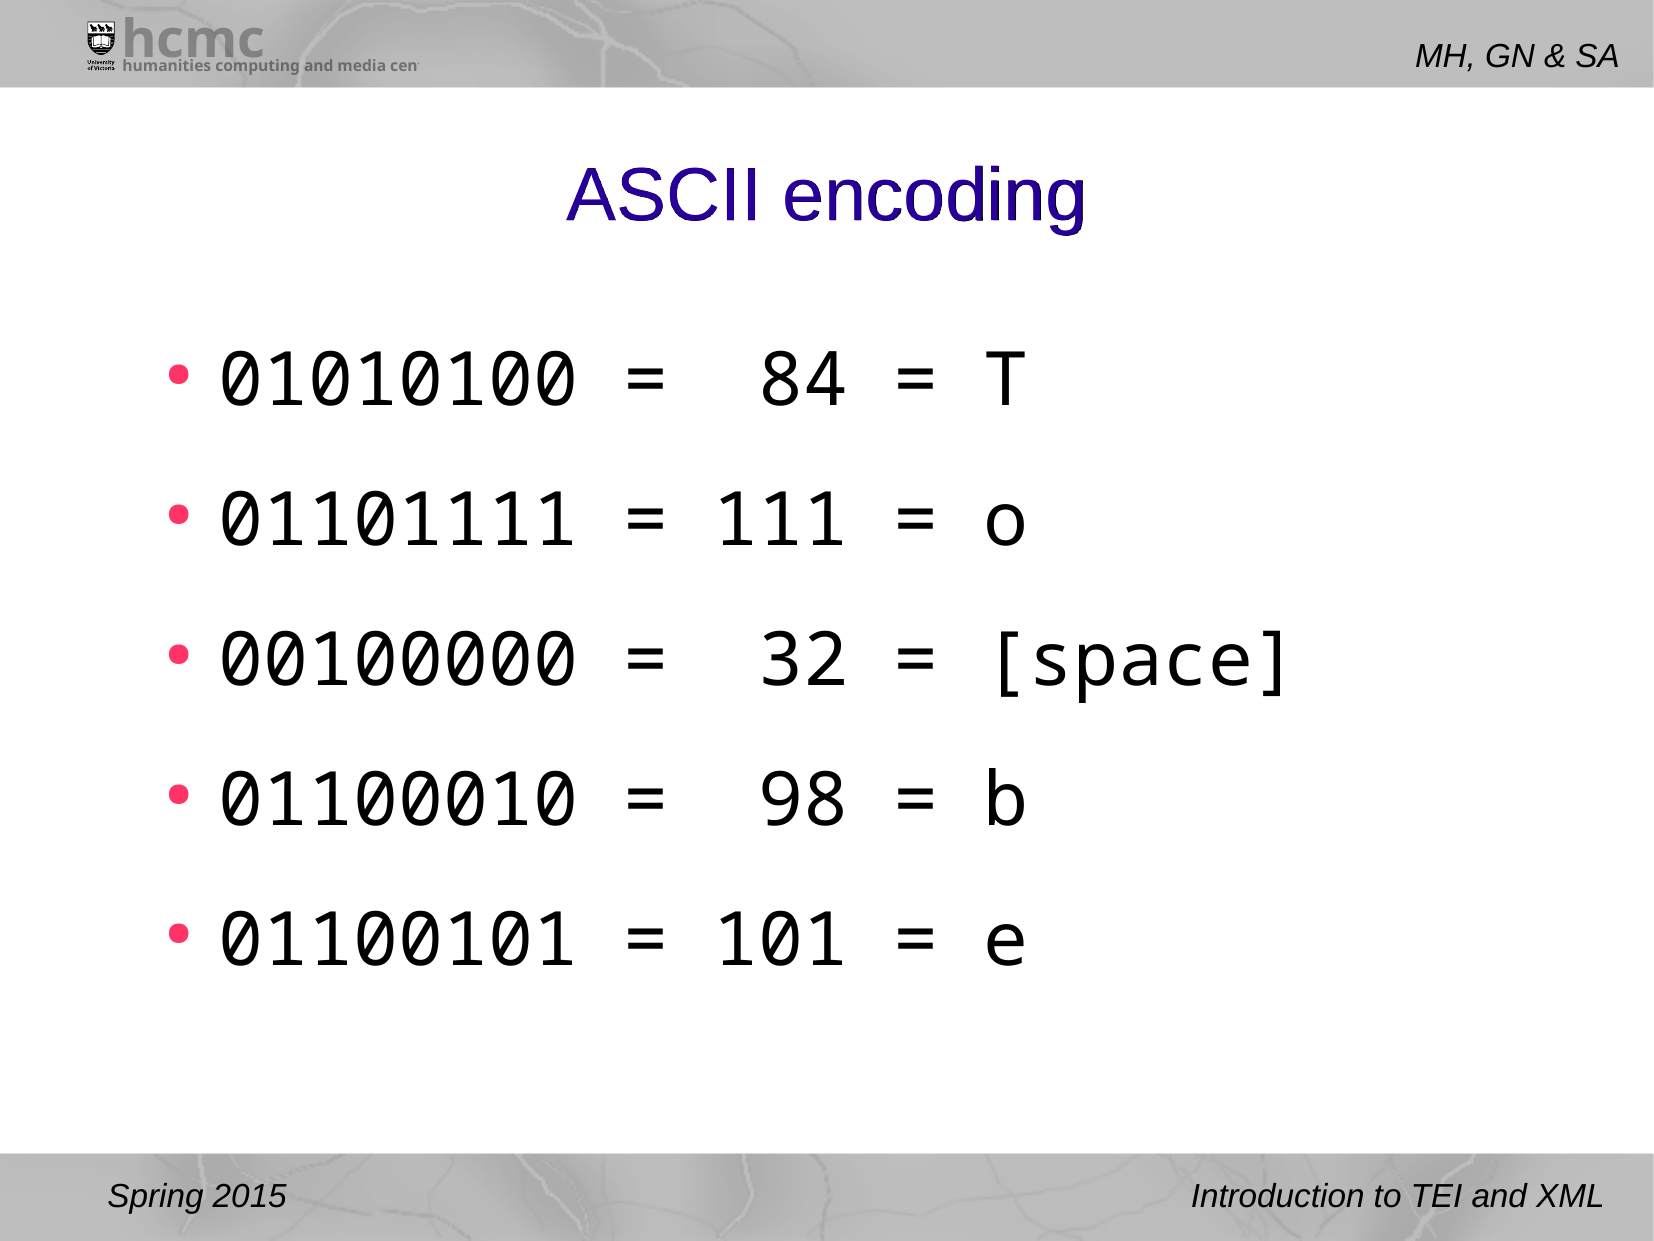

# ASCII encoding
01010100 = 84 = T
01101111 = 111 = o
00100000 = 32 = [space]
01100010 = 98 = b
01100101 = 101 = e